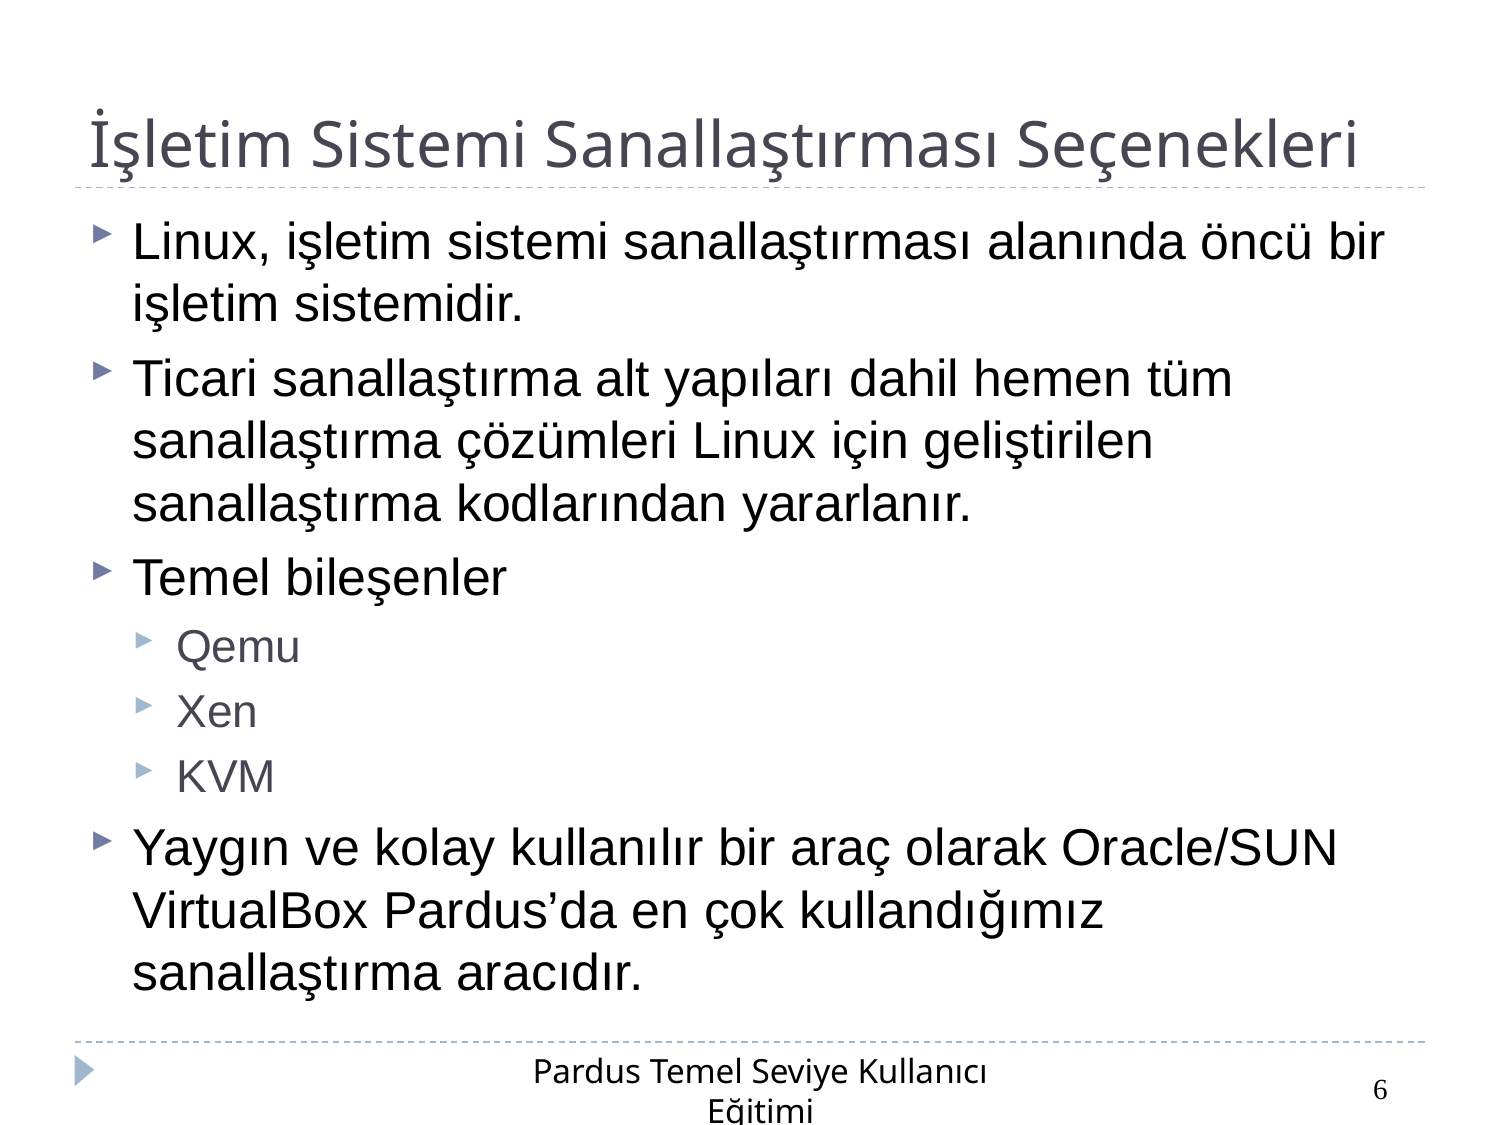

# İşletim Sistemi Sanallaştırması Seçenekleri
Linux, işletim sistemi sanallaştırması alanında öncü bir işletim sistemidir.
Ticari sanallaştırma alt yapıları dahil hemen tüm sanallaştırma çözümleri Linux için geliştirilen sanallaştırma kodlarından yararlanır.
Temel bileşenler
Qemu
Xen
KVM
Yaygın ve kolay kullanılır bir araç olarak Oracle/SUN VirtualBox Pardus’da en çok kullandığımız sanallaştırma aracıdır.